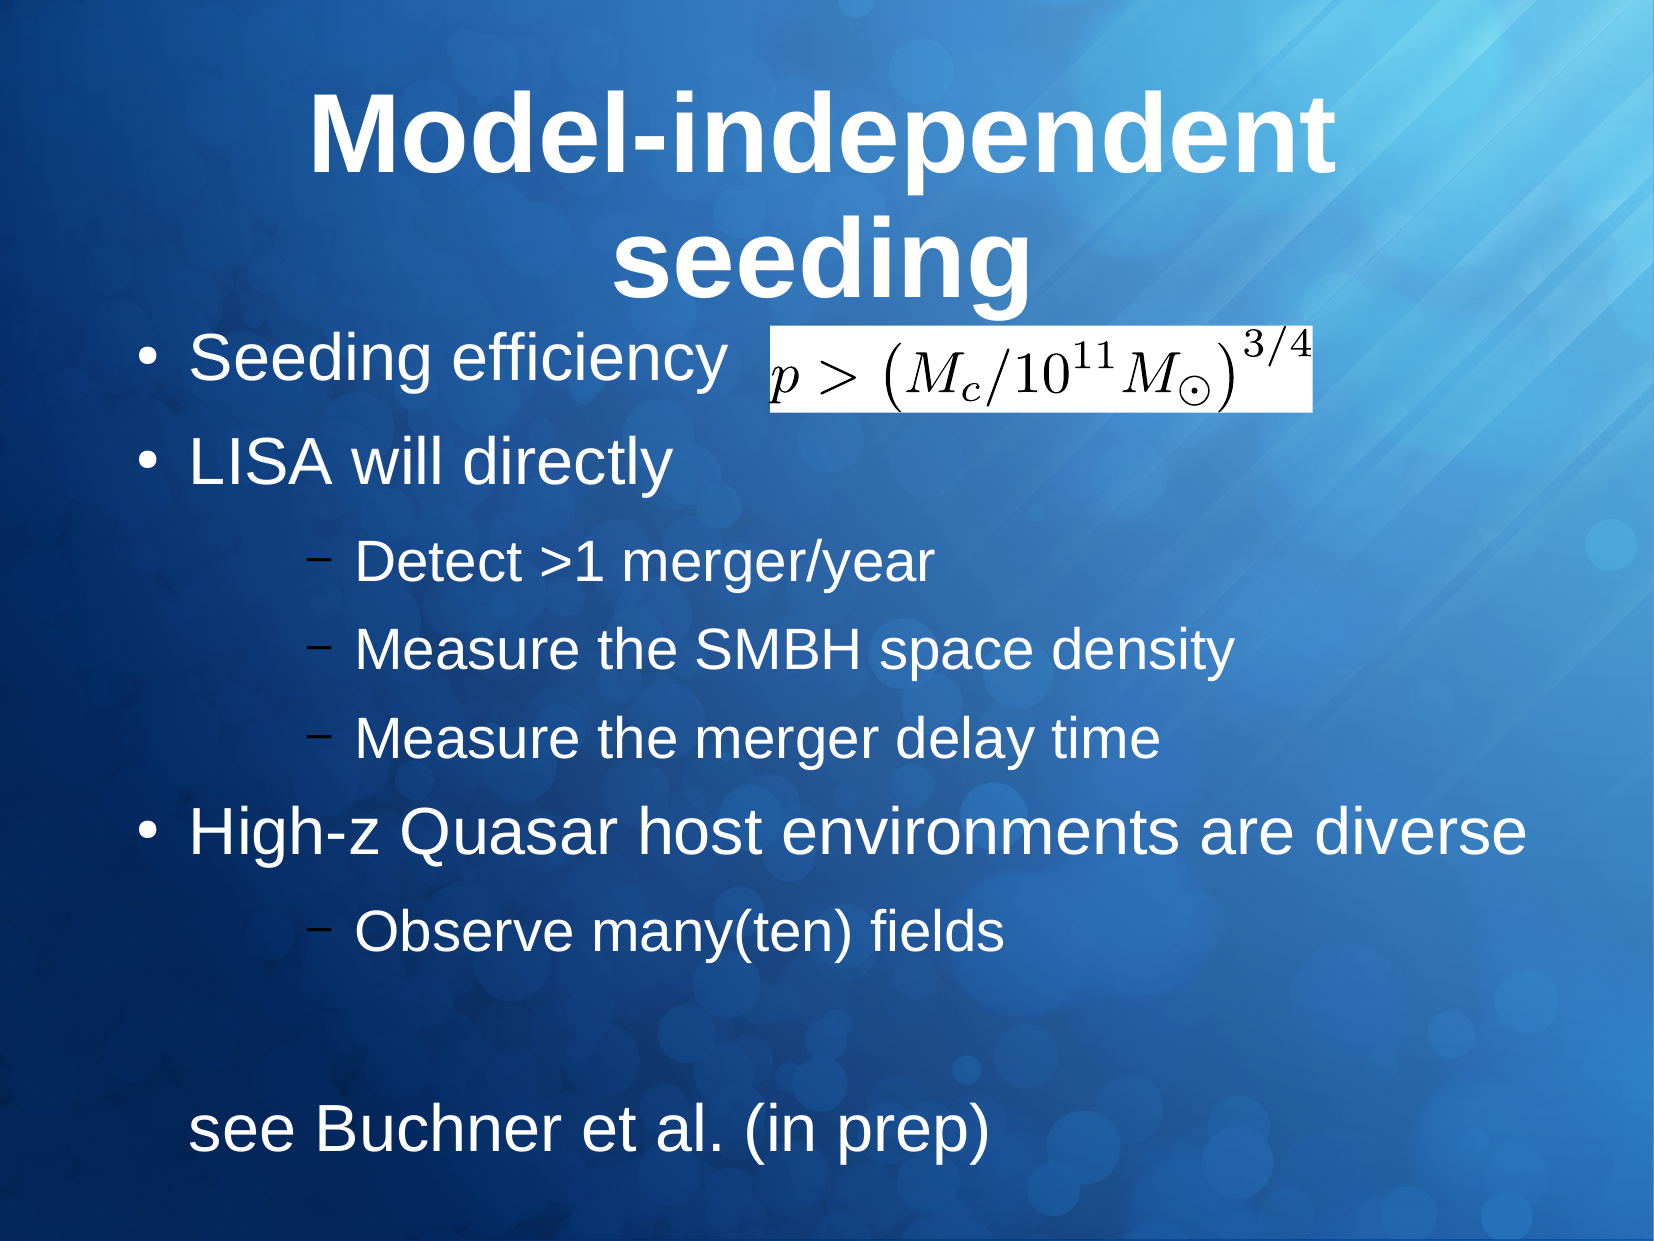

# Model-independent seeding
Seeding efficiency
LISA will directly
Detect >1 merger/year
Measure the SMBH space density
Measure the merger delay time
High-z Quasar host environments are diverse
Observe many(ten) fields
see Buchner et al. (in prep)